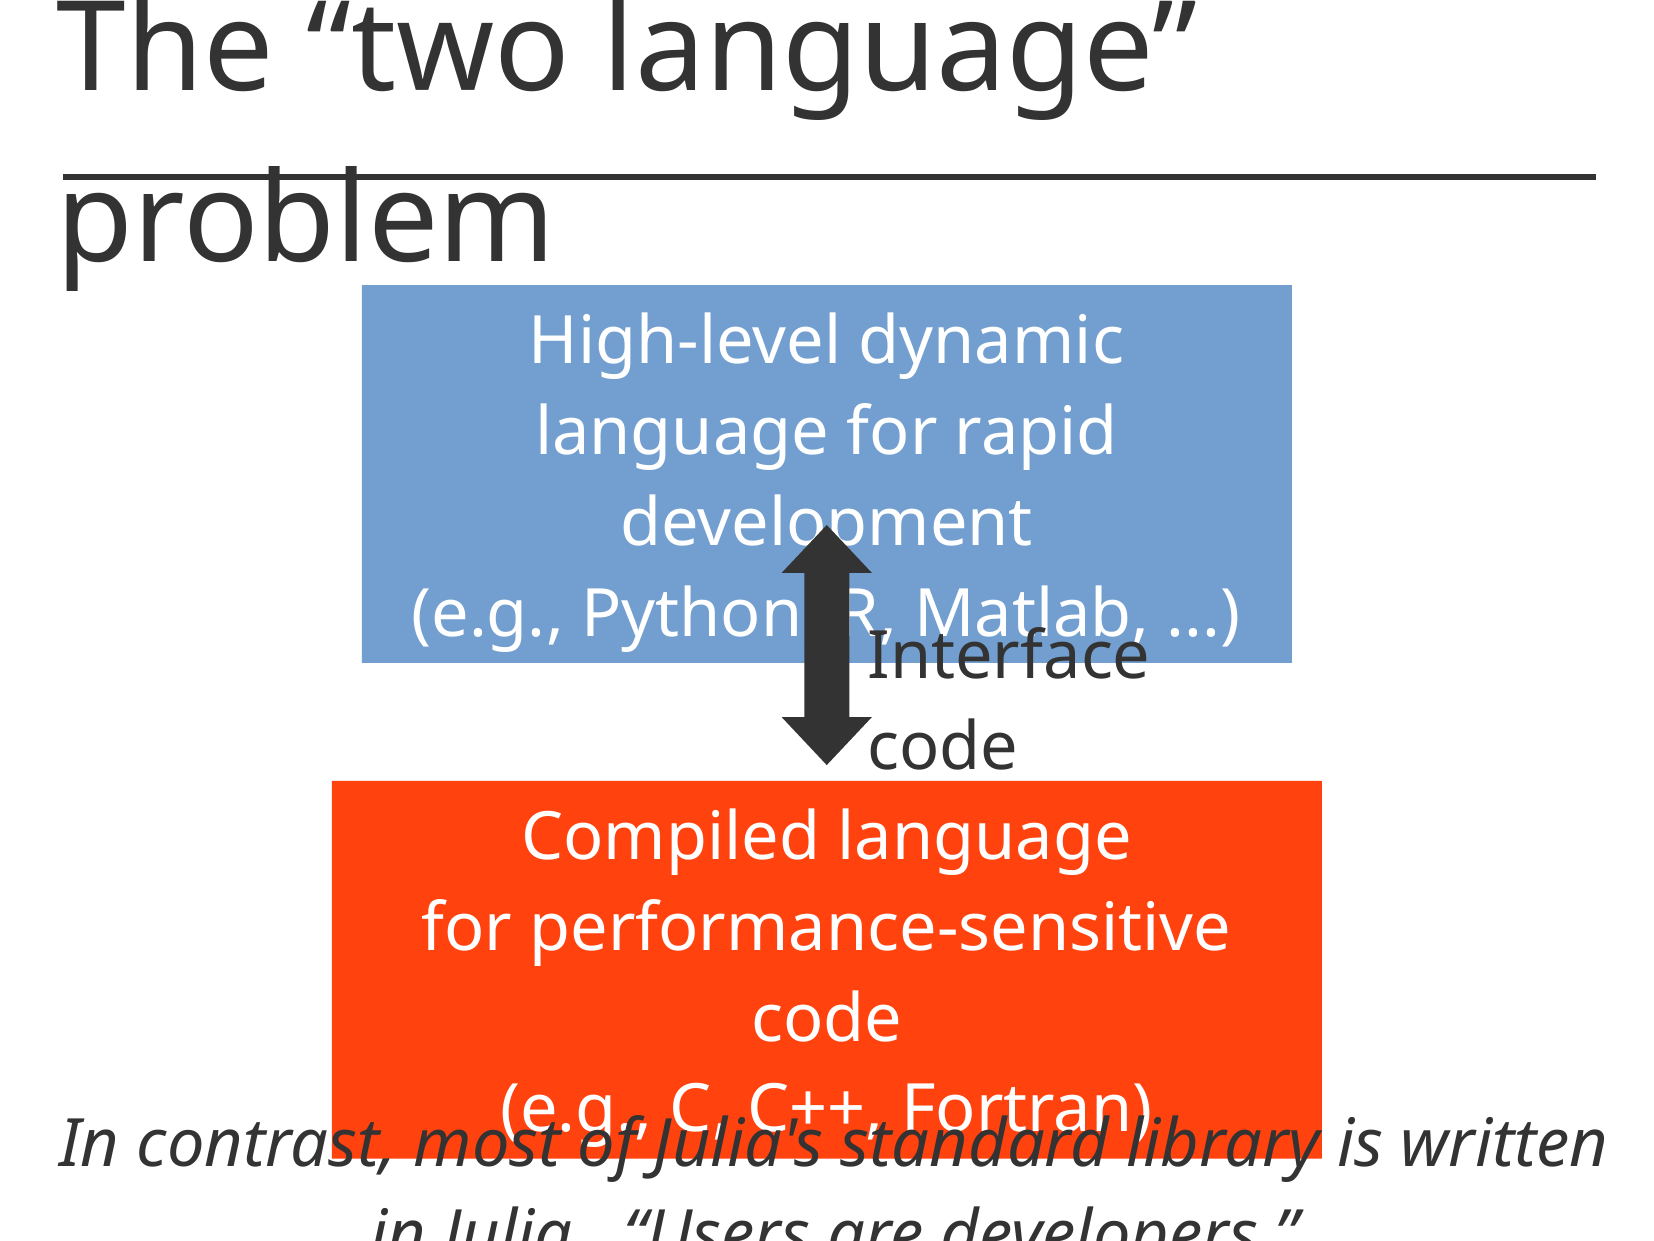

# The “two language” problem
High-level dynamic language for rapid development
(e.g., Python, R, Matlab, ...)
Interface code
Compiled language
for performance-sensitive code
(e.g., C, C++, Fortran)
In contrast, most of Julia's standard library is written in Julia. “Users are developers.”